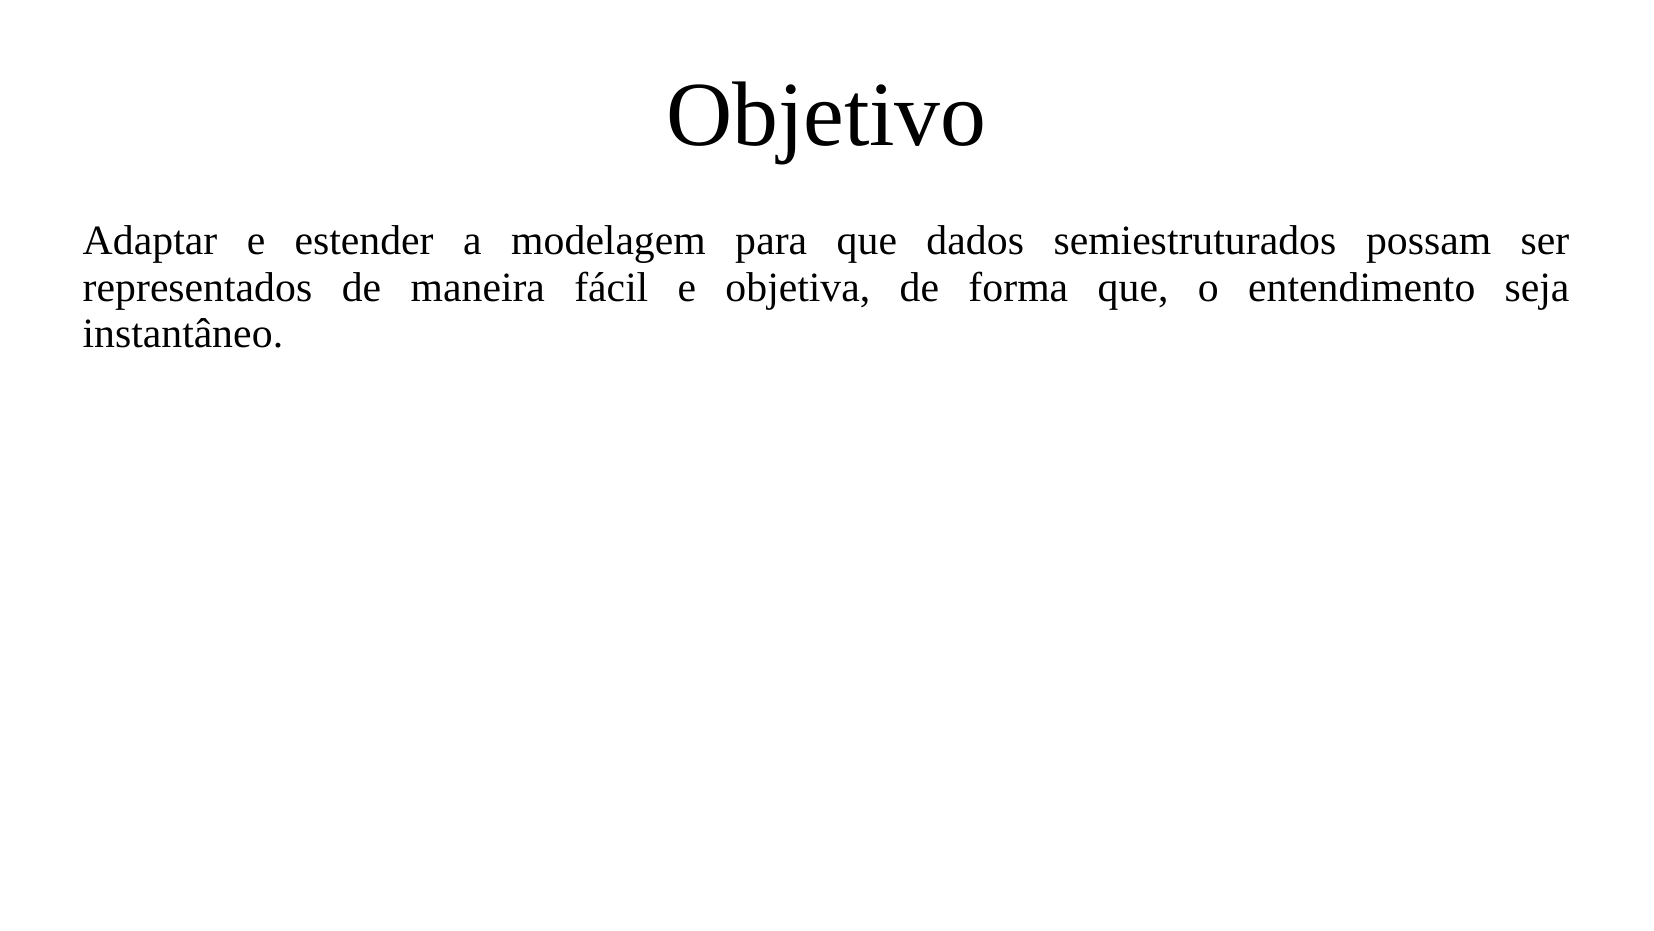

# Objetivo
Adaptar e estender a modelagem para que dados semiestruturados possam ser representados de maneira fácil e objetiva, de forma que, o entendimento seja instantâneo.